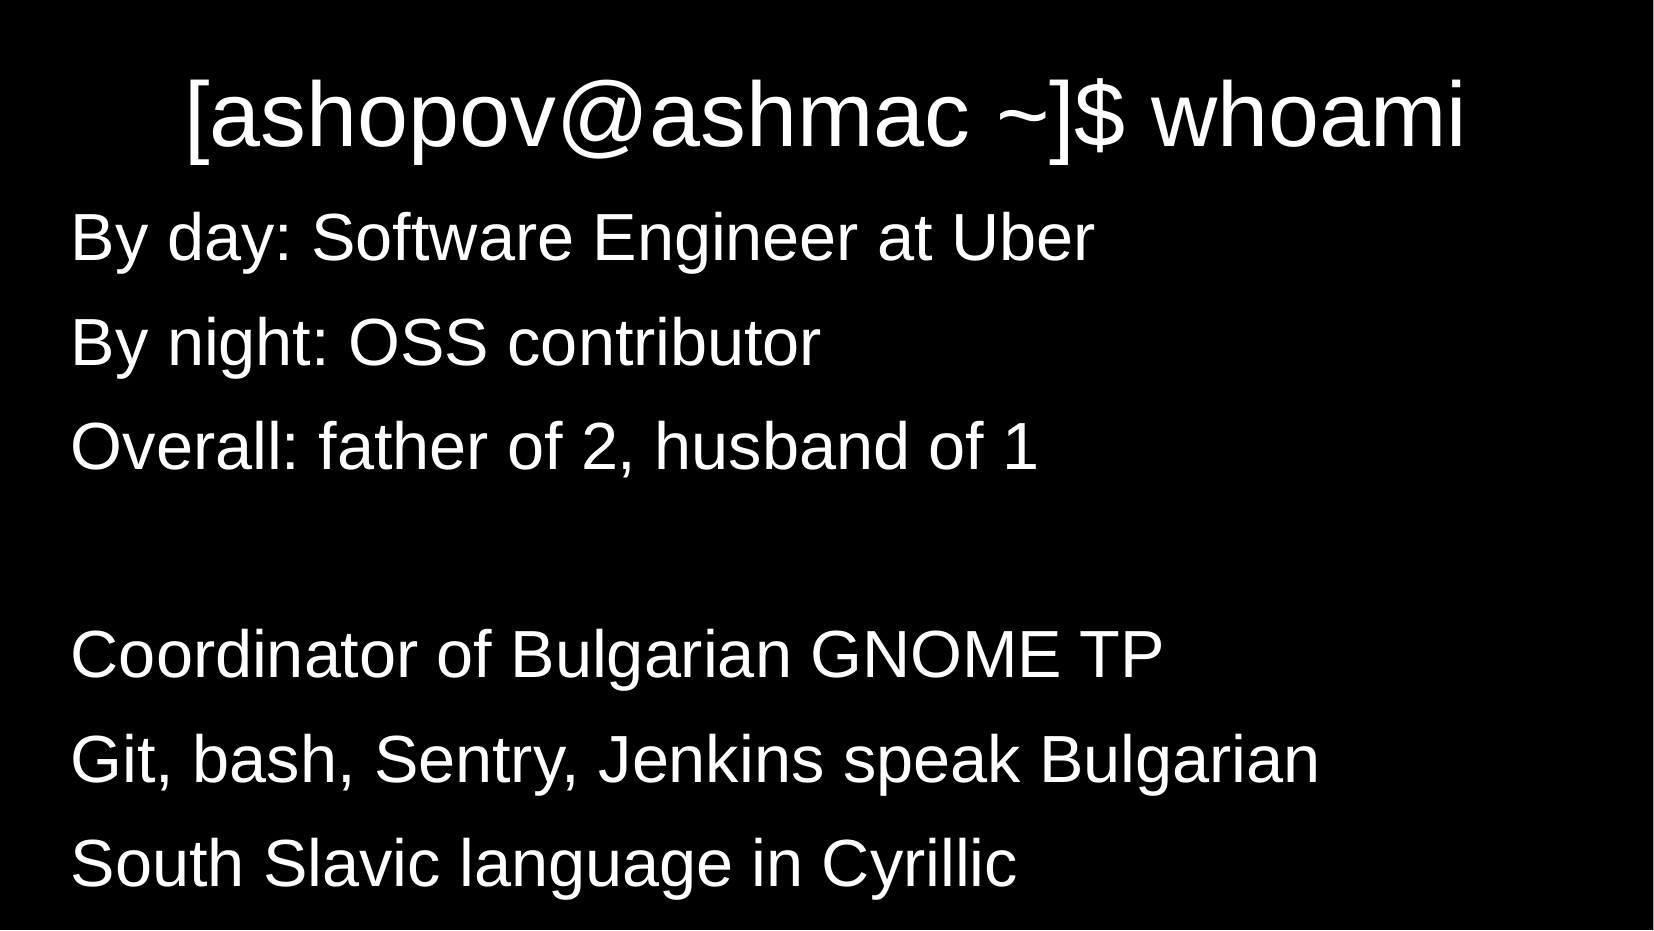

# [ashopov@ashmac ~]$ whoami
By day: Software Engineer at Uber
By night: OSS contributor
Overall: father of 2, husband of 1
Coordinator of Bulgarian GNOME TP
Git, bash, Sentry, Jenkins speak Bulgarian
South Slavic language in Cyrillic